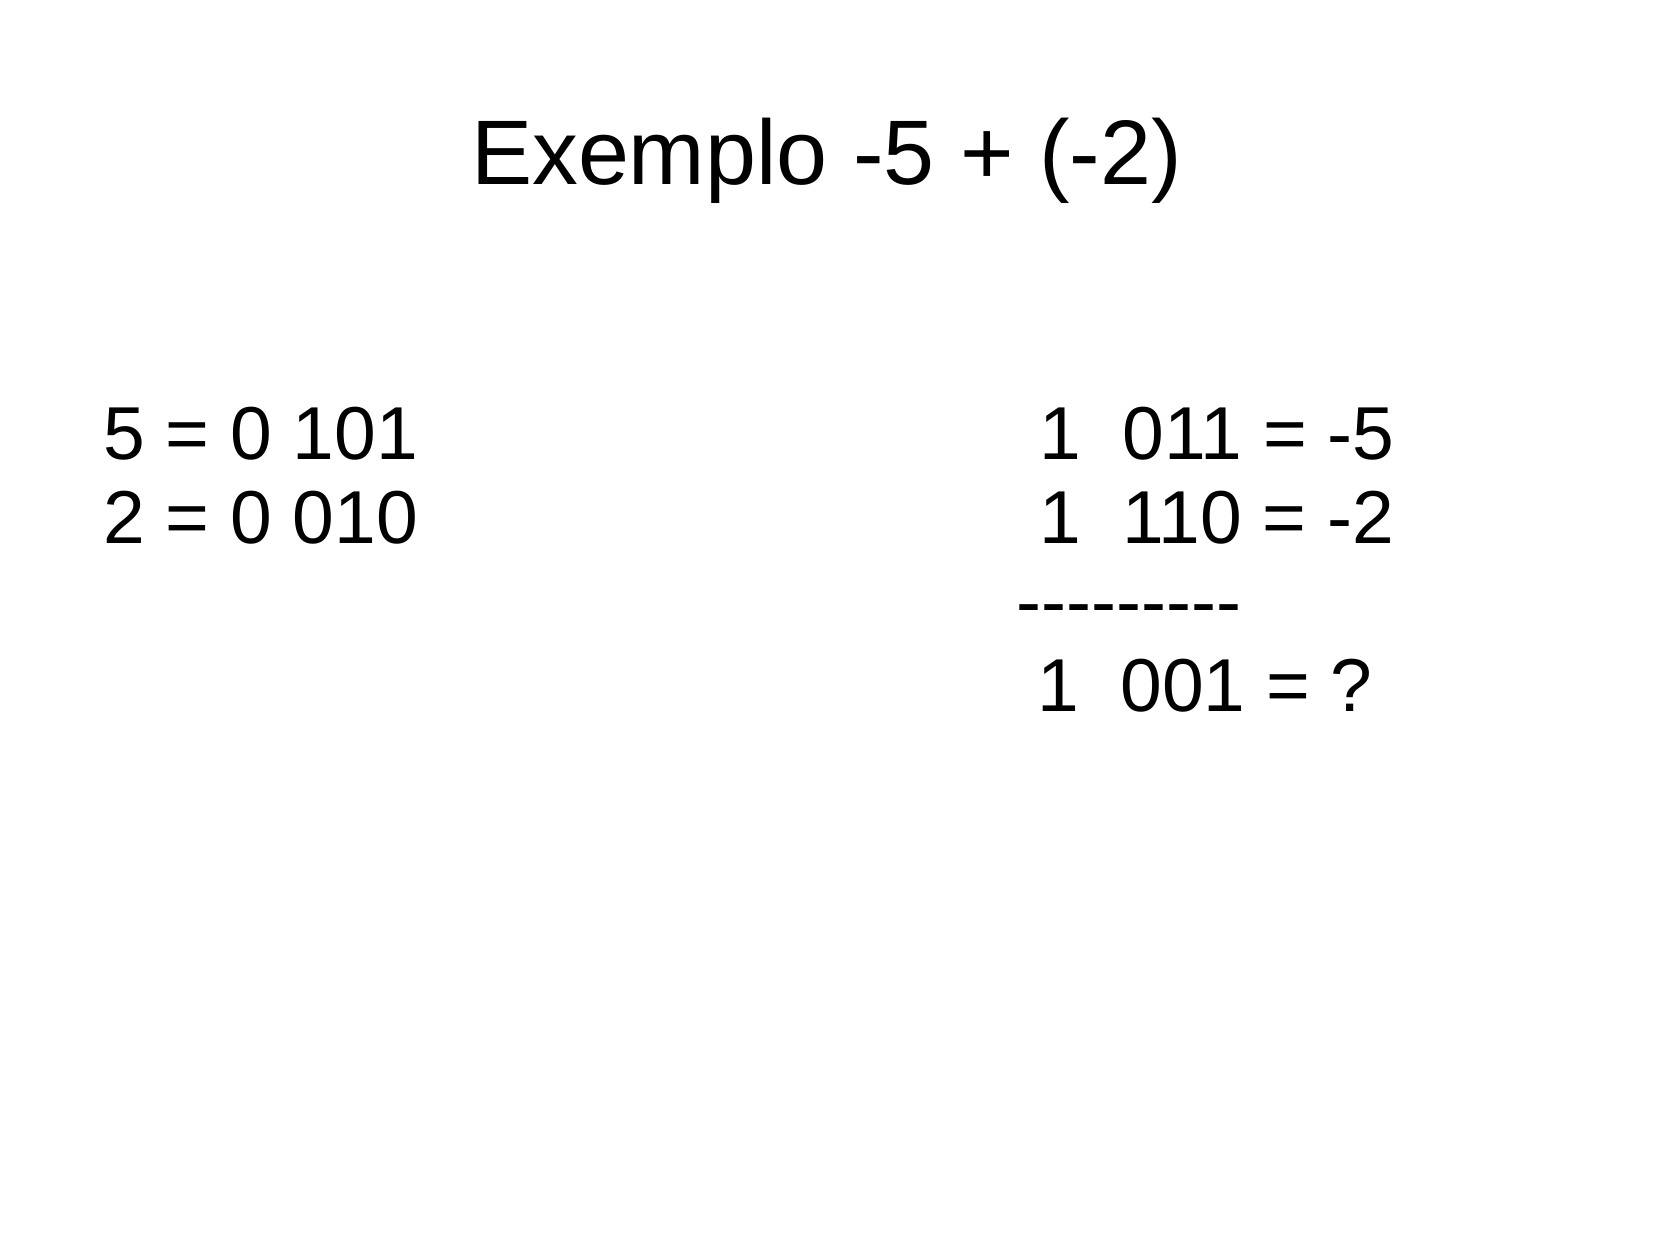

# Exemplo -5 + (-2)
5 = 0 101 1 011 = -5
2 = 0 010 1 110 = -2
 ---------
 1 001 = ?